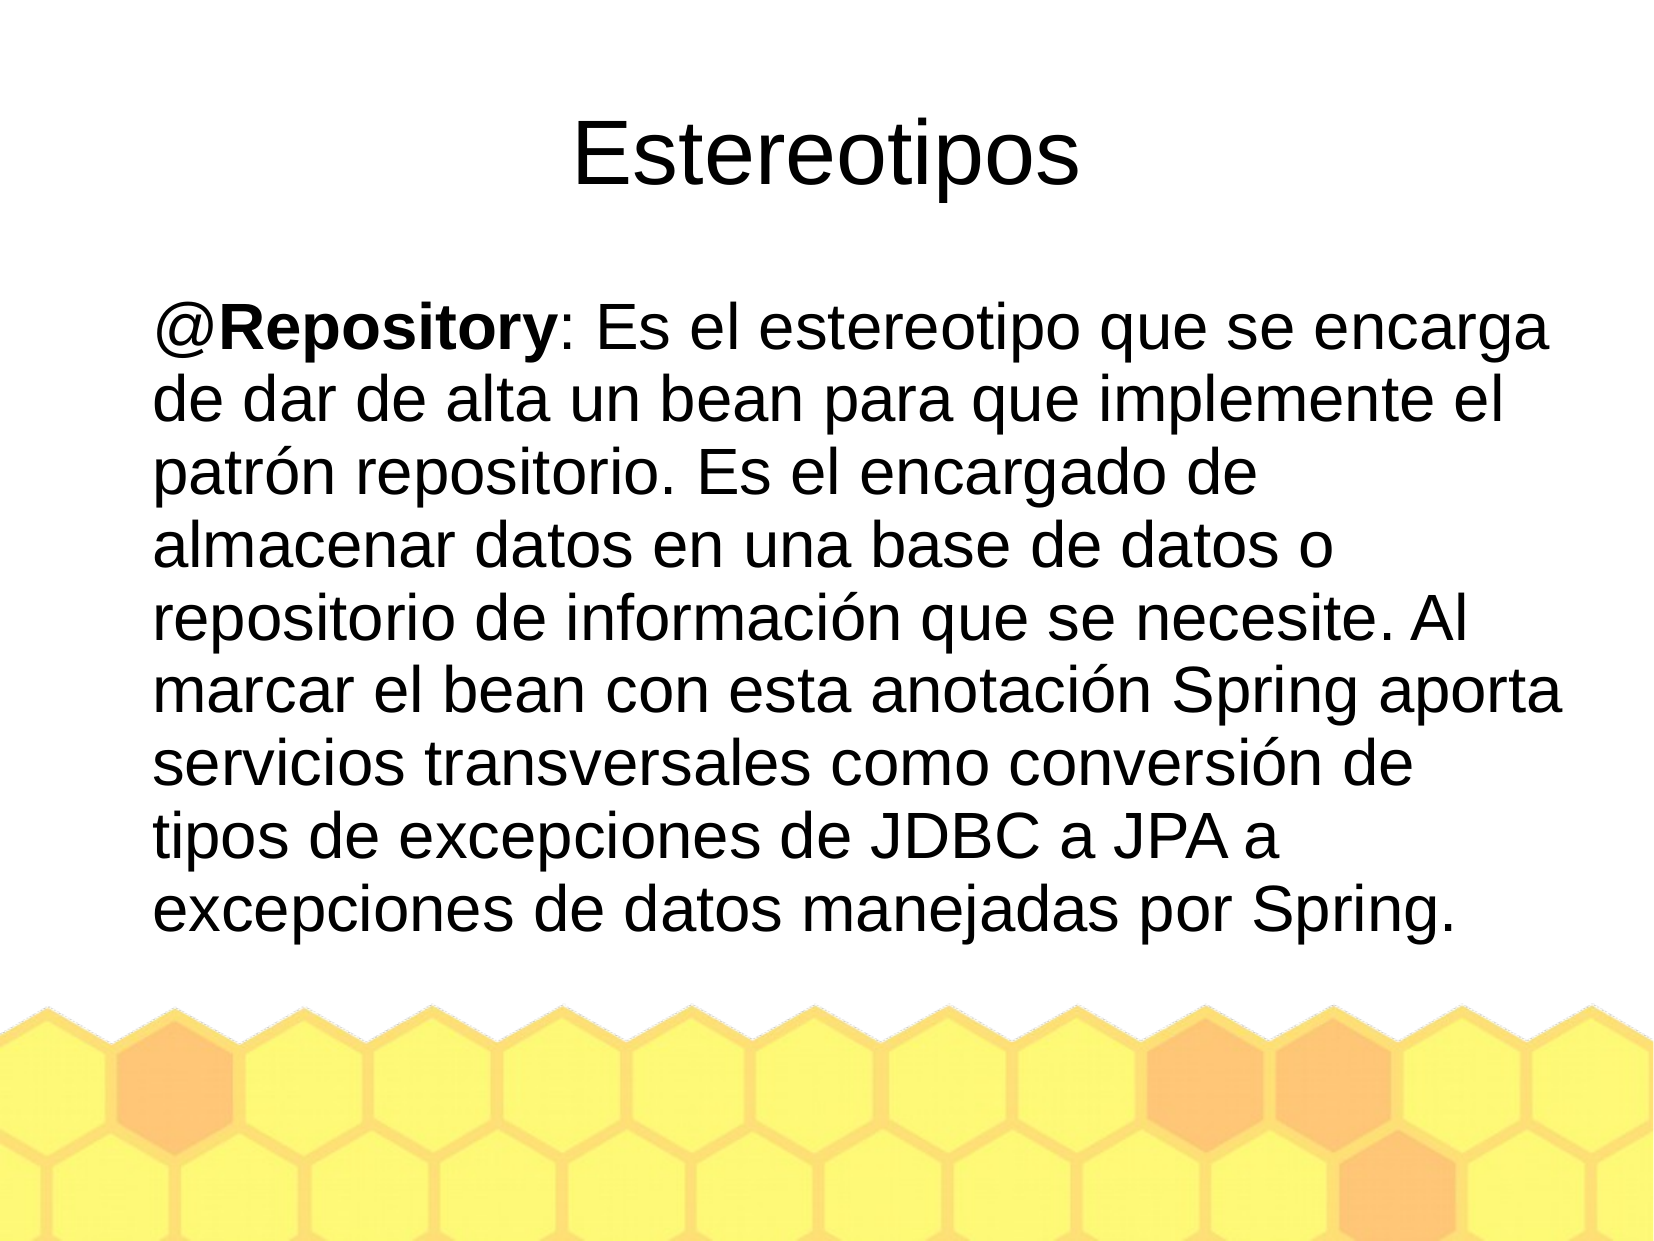

# Estereotipos
@Repository: Es el estereotipo que se encarga de dar de alta un bean para que implemente el patrón repositorio. Es el encargado de almacenar datos en una base de datos o repositorio de información que se necesite. Al marcar el bean con esta anotación Spring aporta servicios transversales como conversión de tipos de excepciones de JDBC a JPA a excepciones de datos manejadas por Spring.